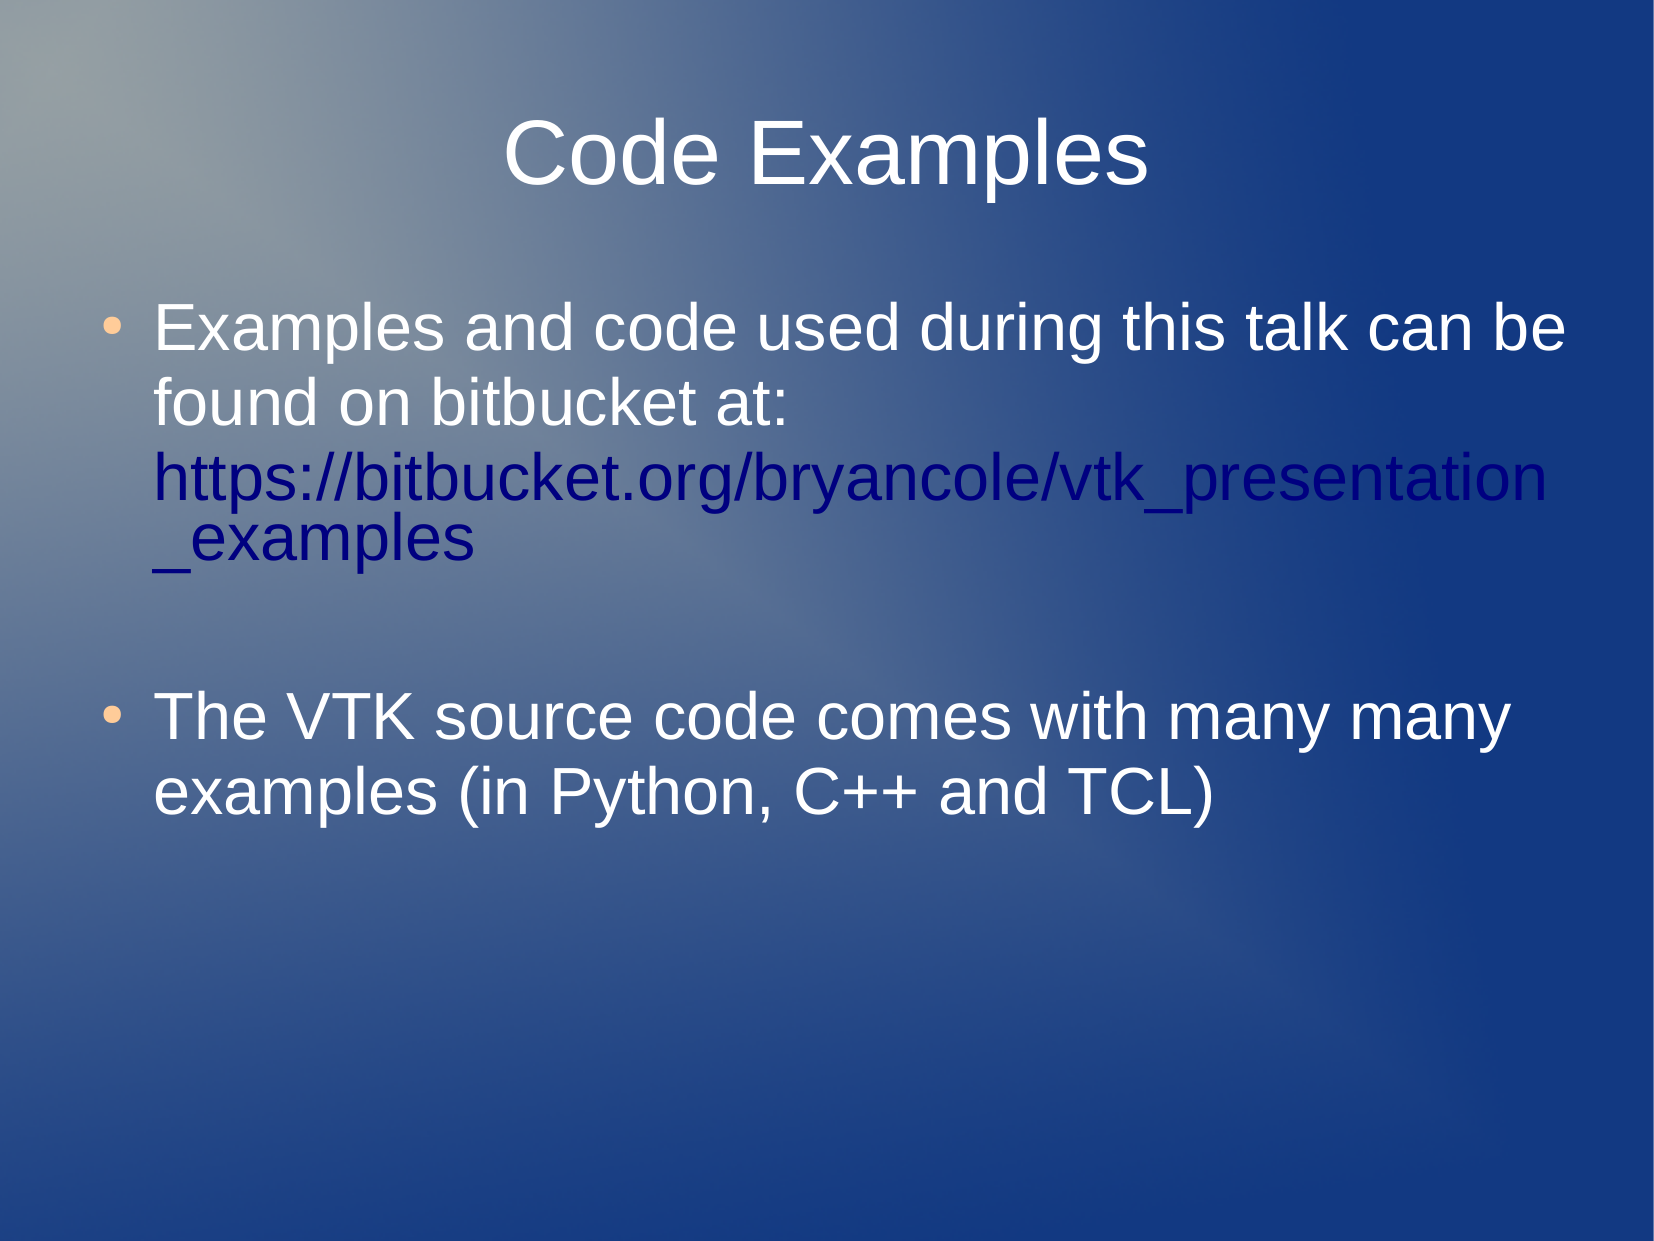

# Code Examples
Examples and code used during this talk can be found on bitbucket at: https://bitbucket.org/bryancole/vtk_presentation_examples
The VTK source code comes with many many examples (in Python, C++ and TCL)